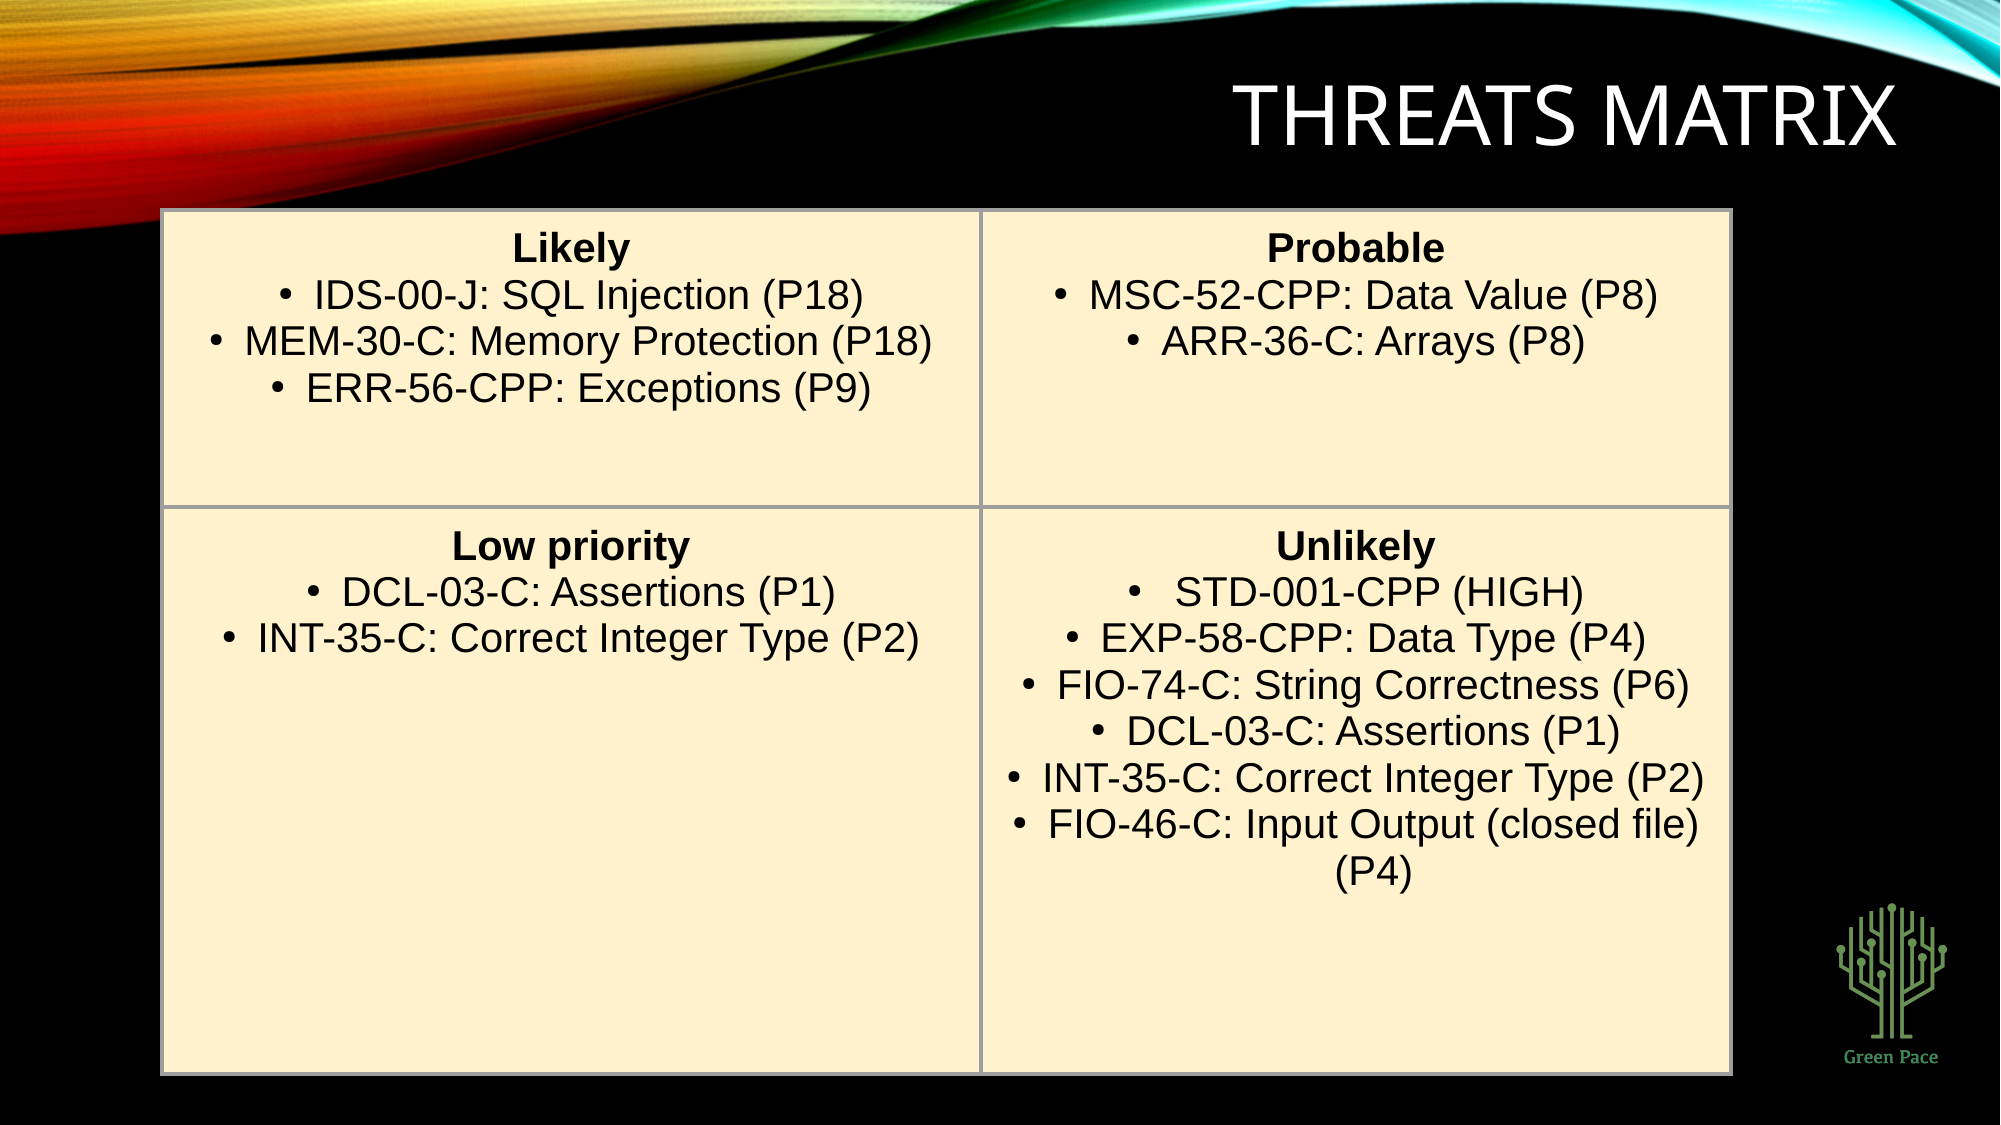

# THREATS MATRIX
| Likely IDS-00-J: SQL Injection (P18) MEM-30-C: Memory Protection (P18) ERR-56-CPP: Exceptions (P9) | Probable MSC-52-CPP: Data Value (P8) ARR-36-C: Arrays (P8) |
| --- | --- |
| Low priority DCL-03-C: Assertions (P1) INT-35-C: Correct Integer Type (P2) | Unlikely STD-001-CPP (HIGH) EXP-58-CPP: Data Type (P4) FIO-74-C: String Correctness (P6) DCL-03-C: Assertions (P1) INT-35-C: Correct Integer Type (P2) FIO-46-C: Input Output (closed file) (P4) |